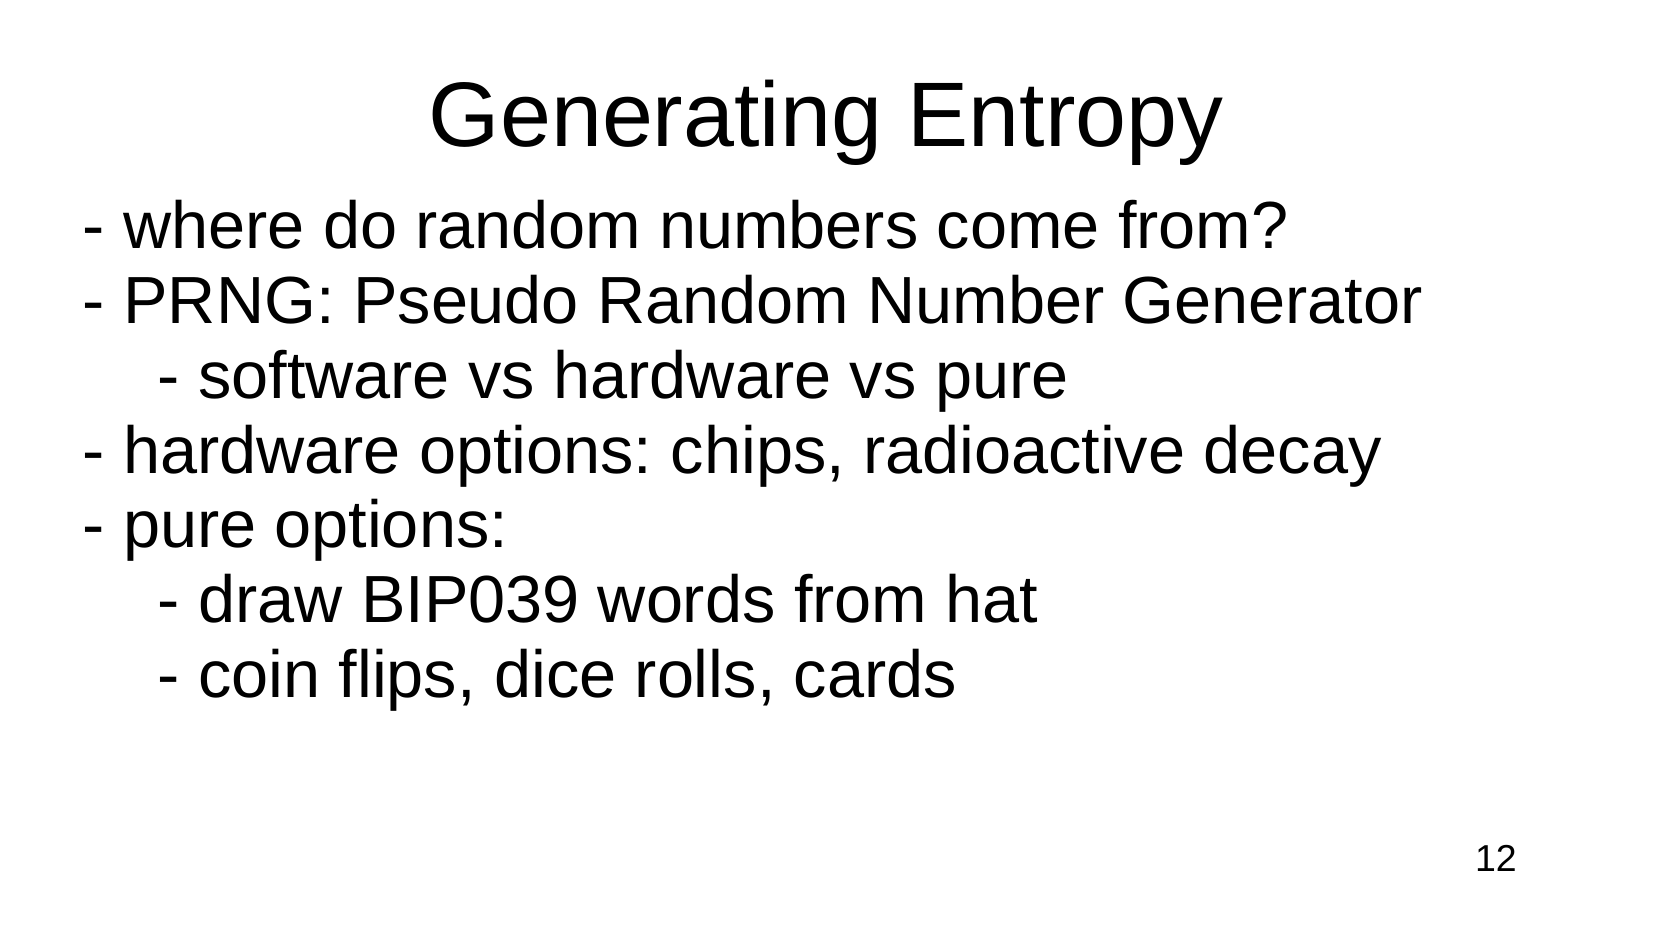

# Generating Entropy
- where do random numbers come from?
- PRNG: Pseudo Random Number Generator
	- software vs hardware vs pure
- hardware options: chips, radioactive decay
- pure options:
	- draw BIP039 words from hat
	- coin flips, dice rolls, cards